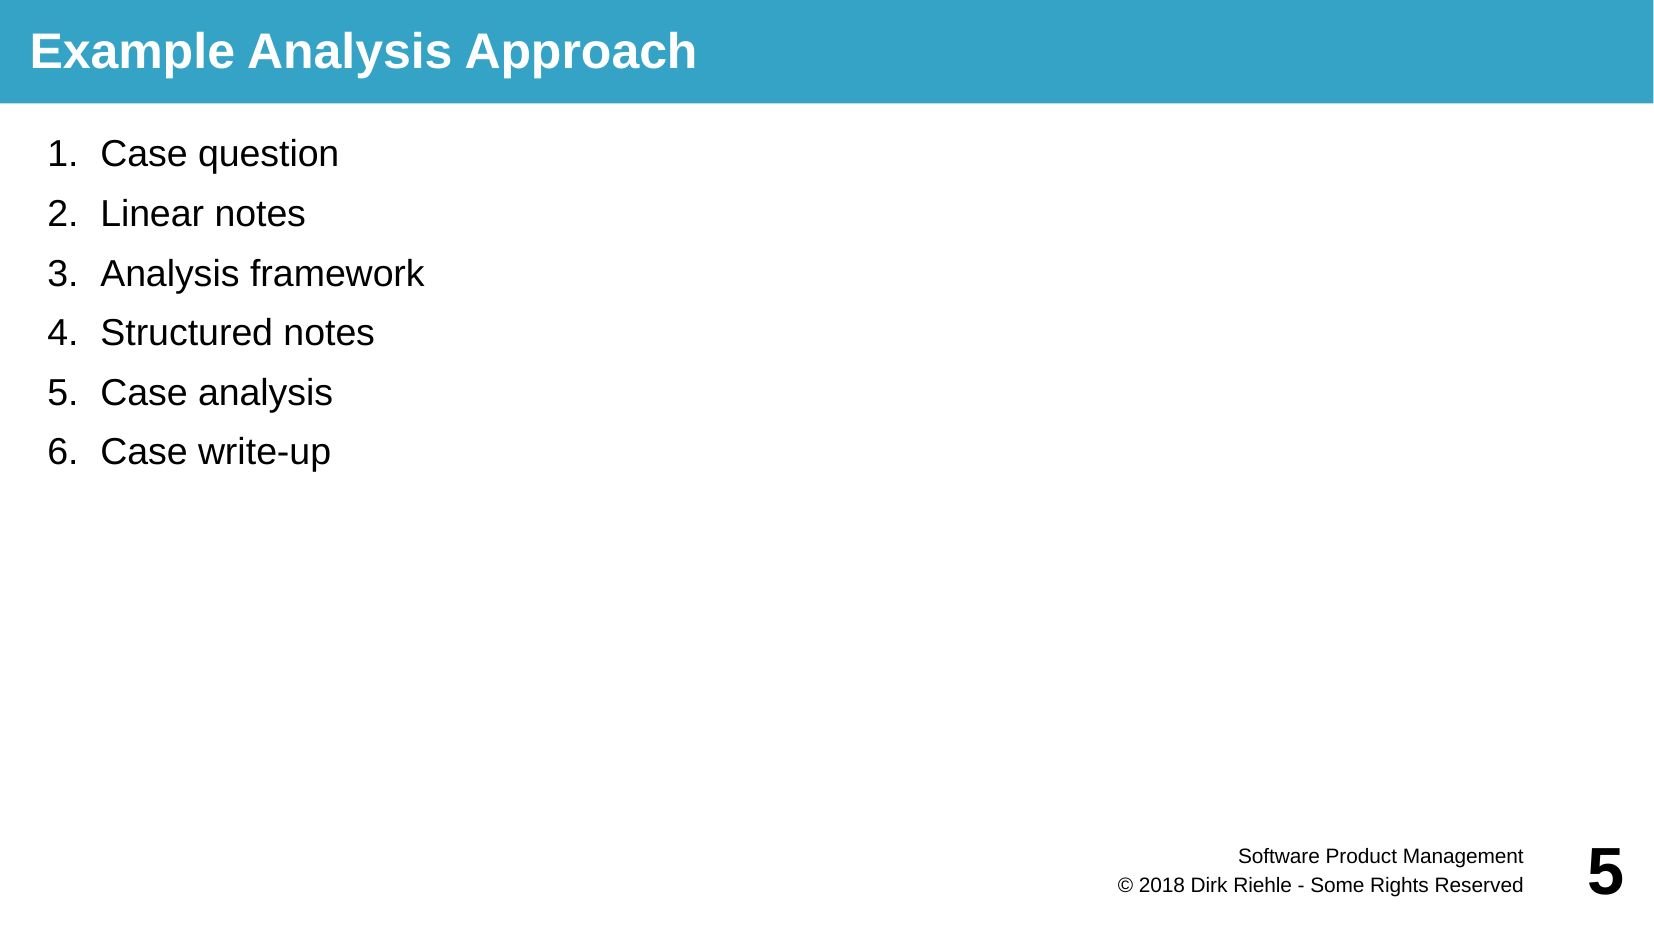

# Example Analysis Approach
Case question
Linear notes
Analysis framework
Structured notes
Case analysis
Case write-up
Software Product Management
5
© 2018 Dirk Riehle - Some Rights Reserved